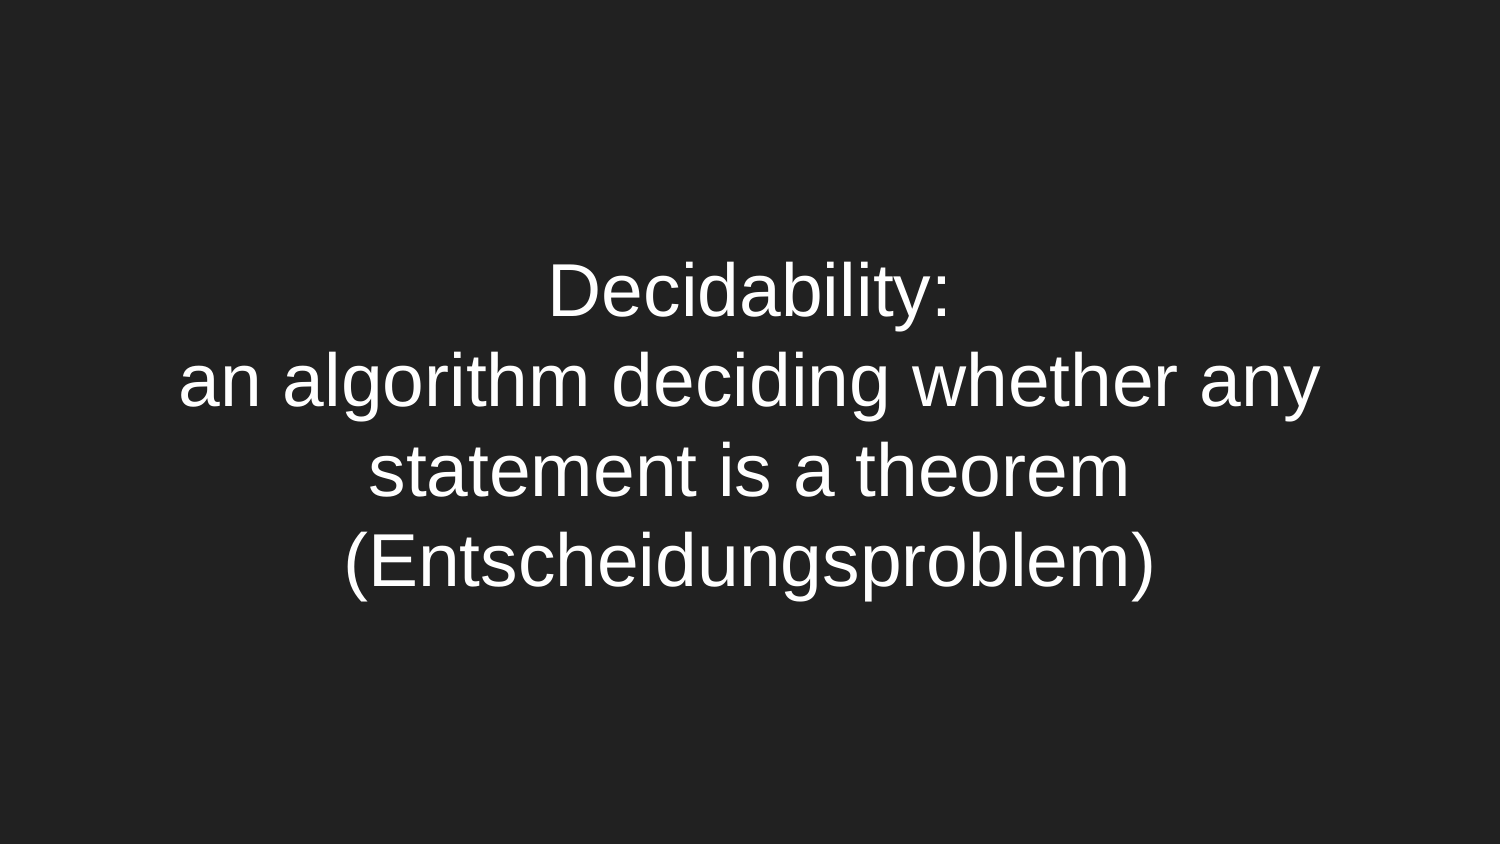

# Decidability: an algorithm deciding whether any statement is a theorem (Entscheidungsproblem)